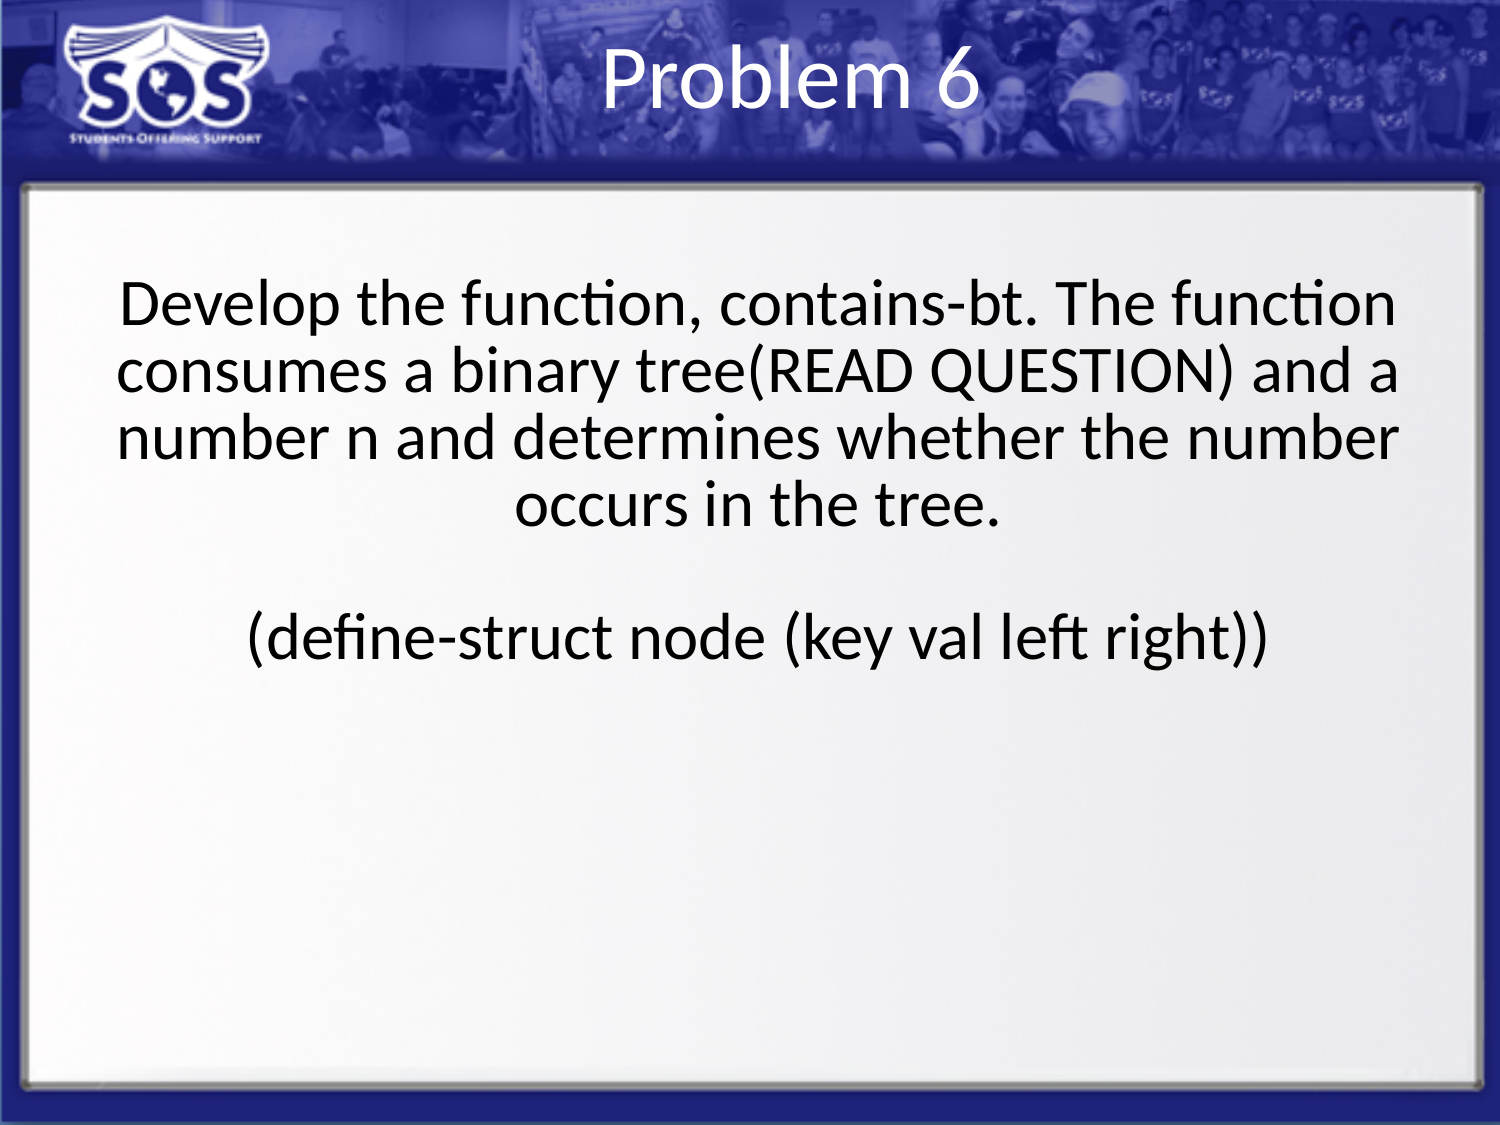

Problem 6
Develop the function, contains-bt. The function consumes a binary tree(READ QUESTION) and a number n and determines whether the number occurs in the tree.
(define-struct node (key val left right))